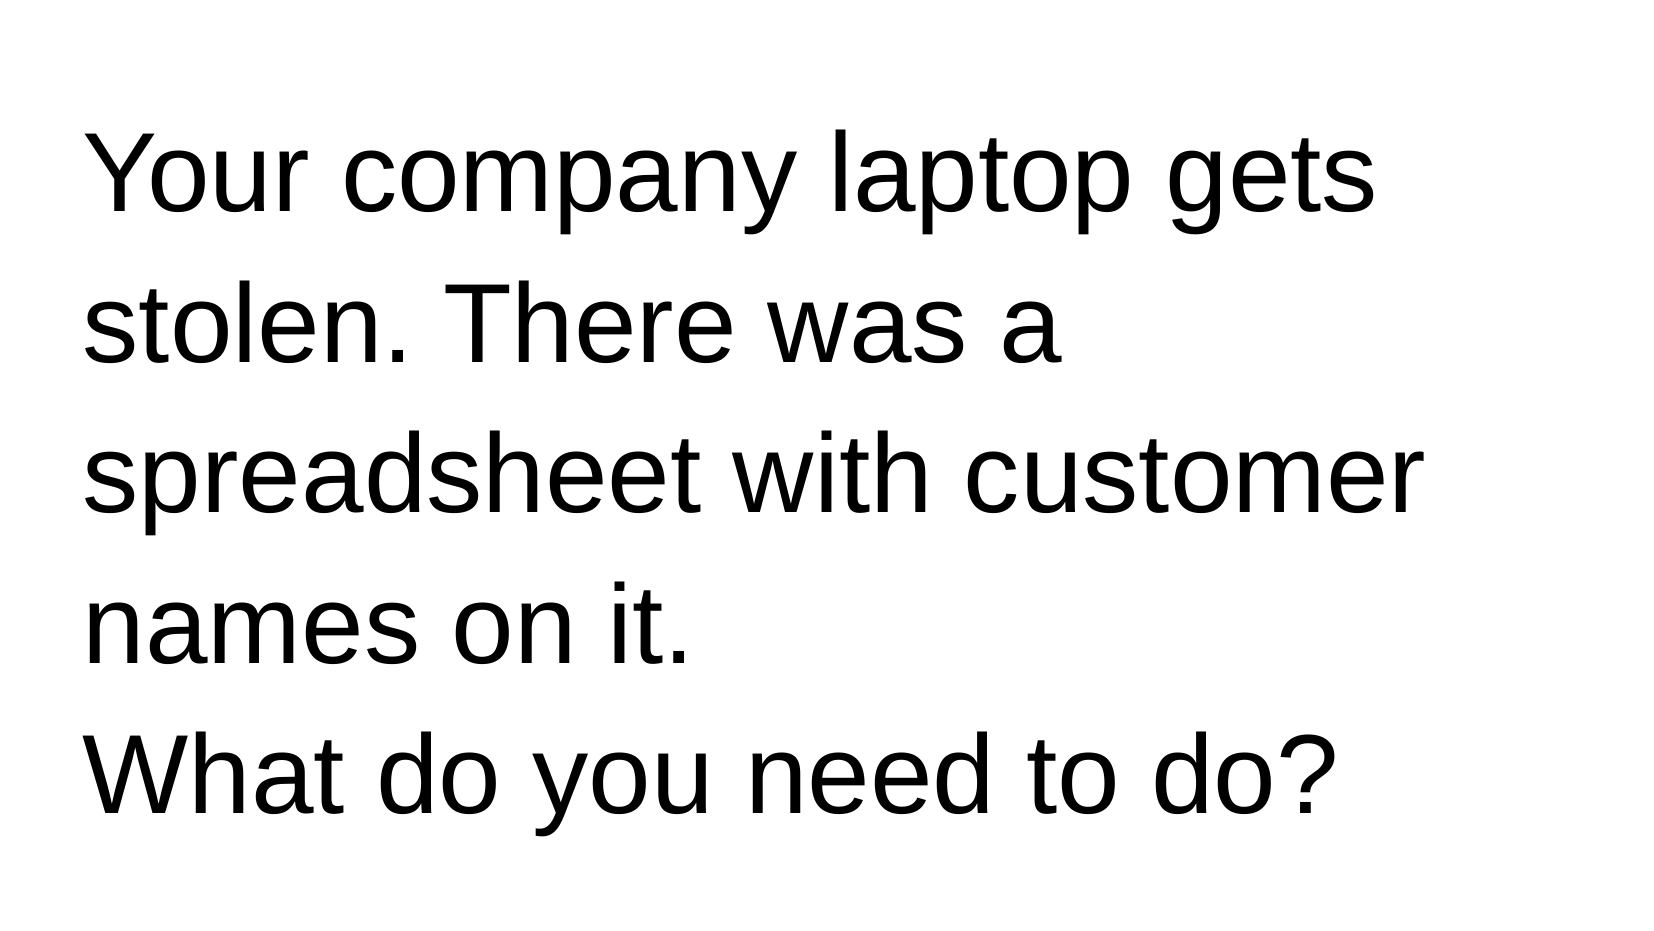

# Your company laptop gets stolen. There was a spreadsheet with customer names on it. What do you need to do?